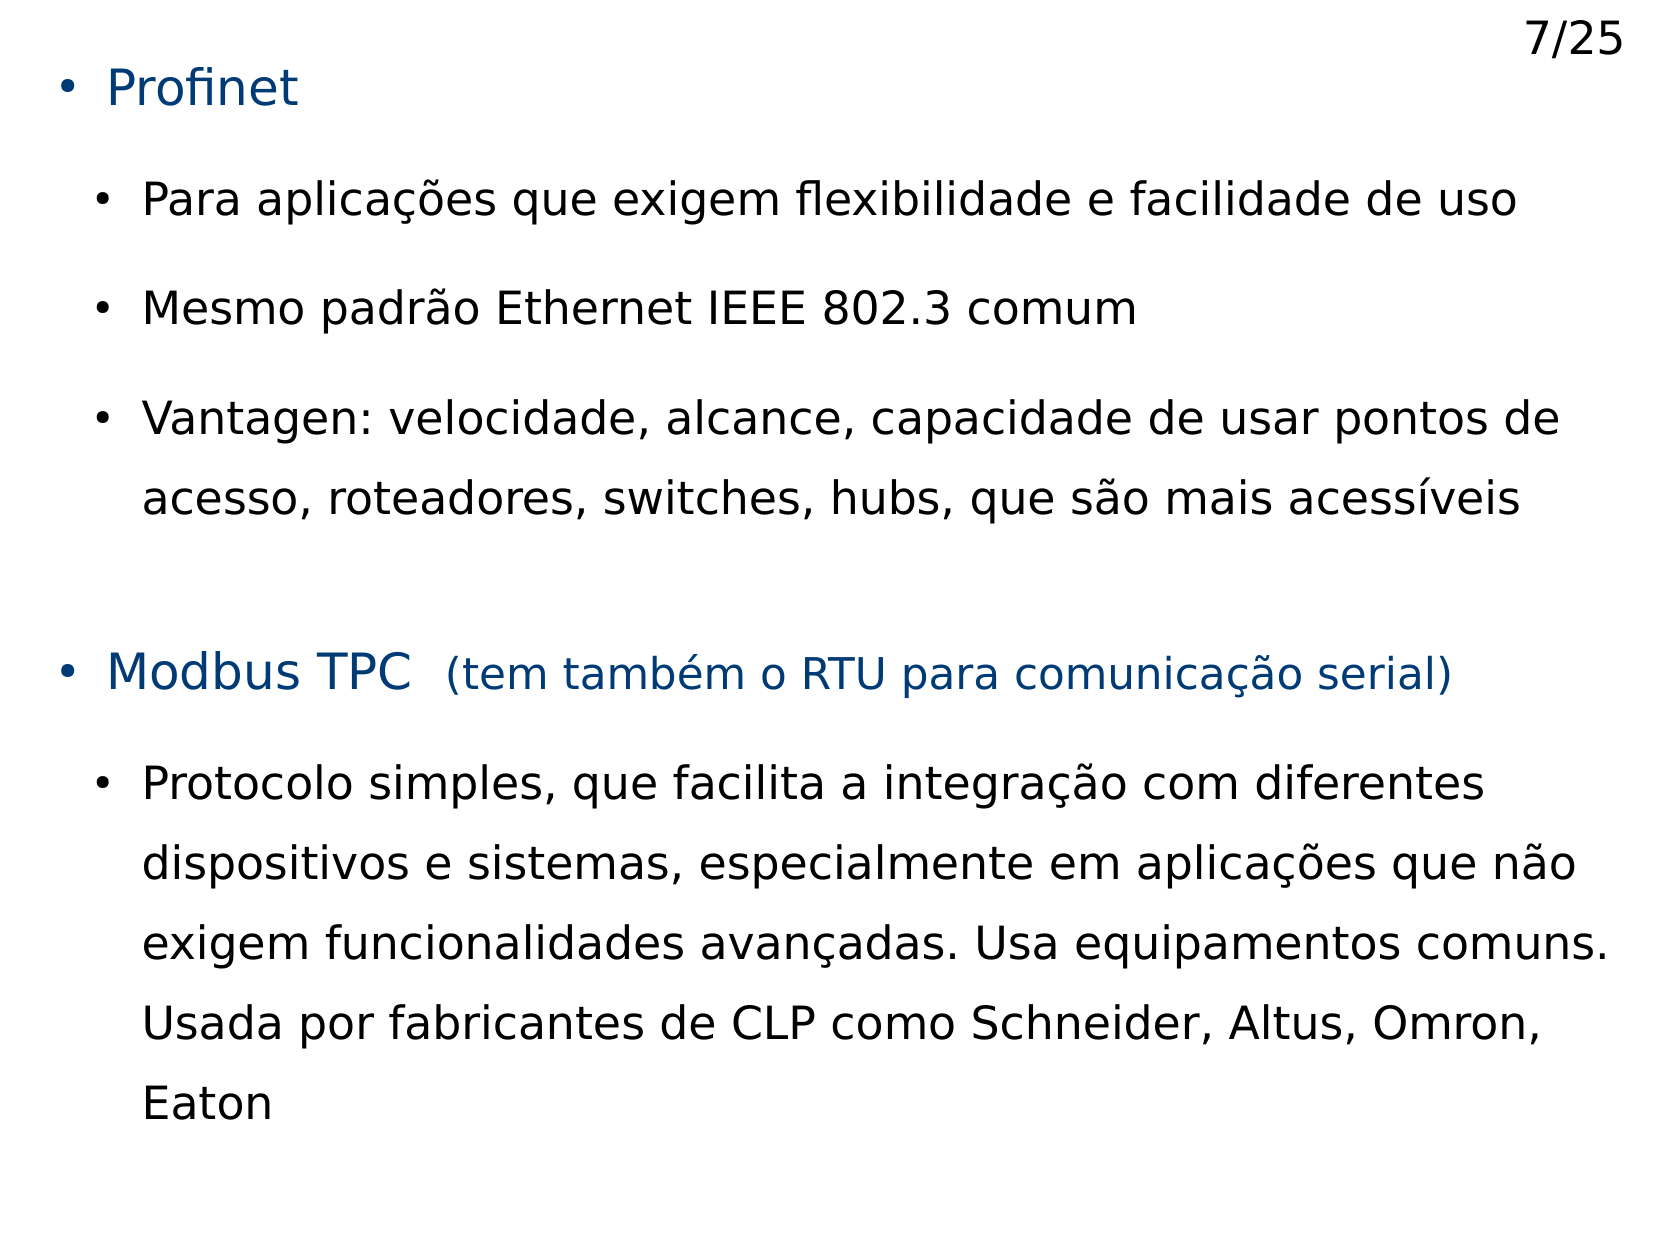

7
#
Profinet
Para aplicações que exigem flexibilidade e facilidade de uso
Mesmo padrão Ethernet IEEE 802.3 comum
Vantagen: velocidade, alcance, capacidade de usar pontos de acesso, roteadores, switches, hubs, que são mais acessíveis
Modbus TPC (tem também o RTU para comunicação serial)
Protocolo simples, que facilita a integração com diferentes dispositivos e sistemas, especialmente em aplicações que não exigem funcionalidades avançadas. Usa equipamentos comuns. Usada por fabricantes de CLP como Schneider, Altus, Omron, Eaton